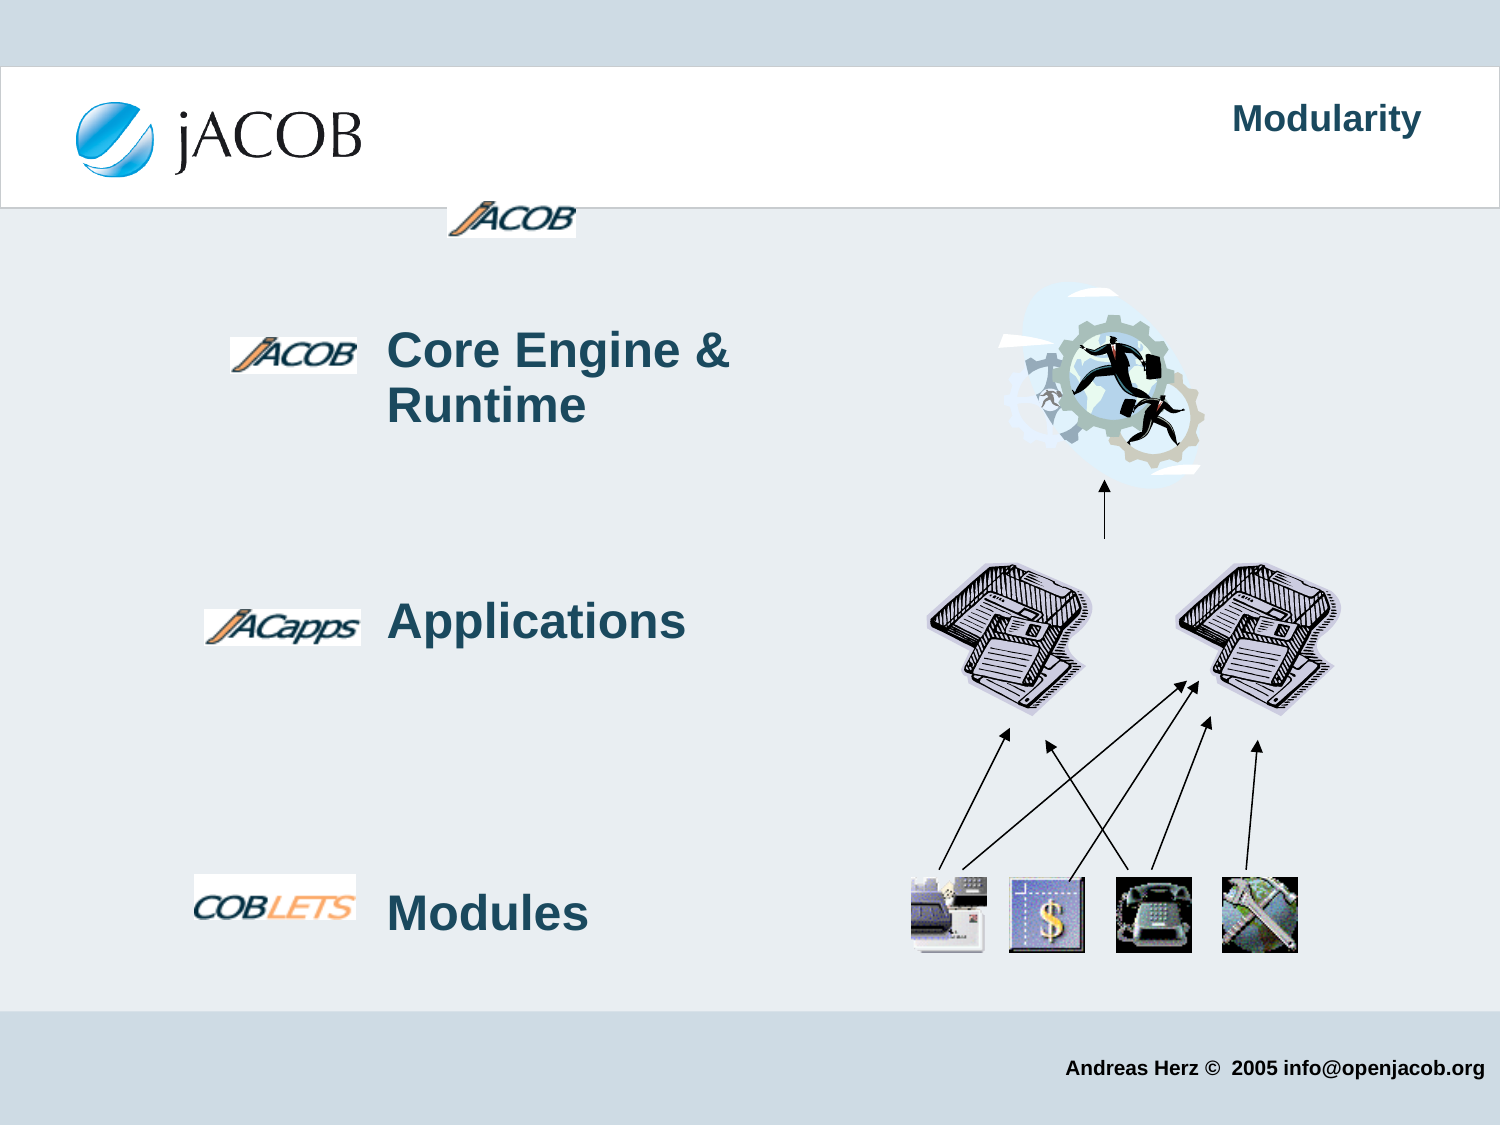

Modularity
Core Engine & Runtime
Applications
Modules